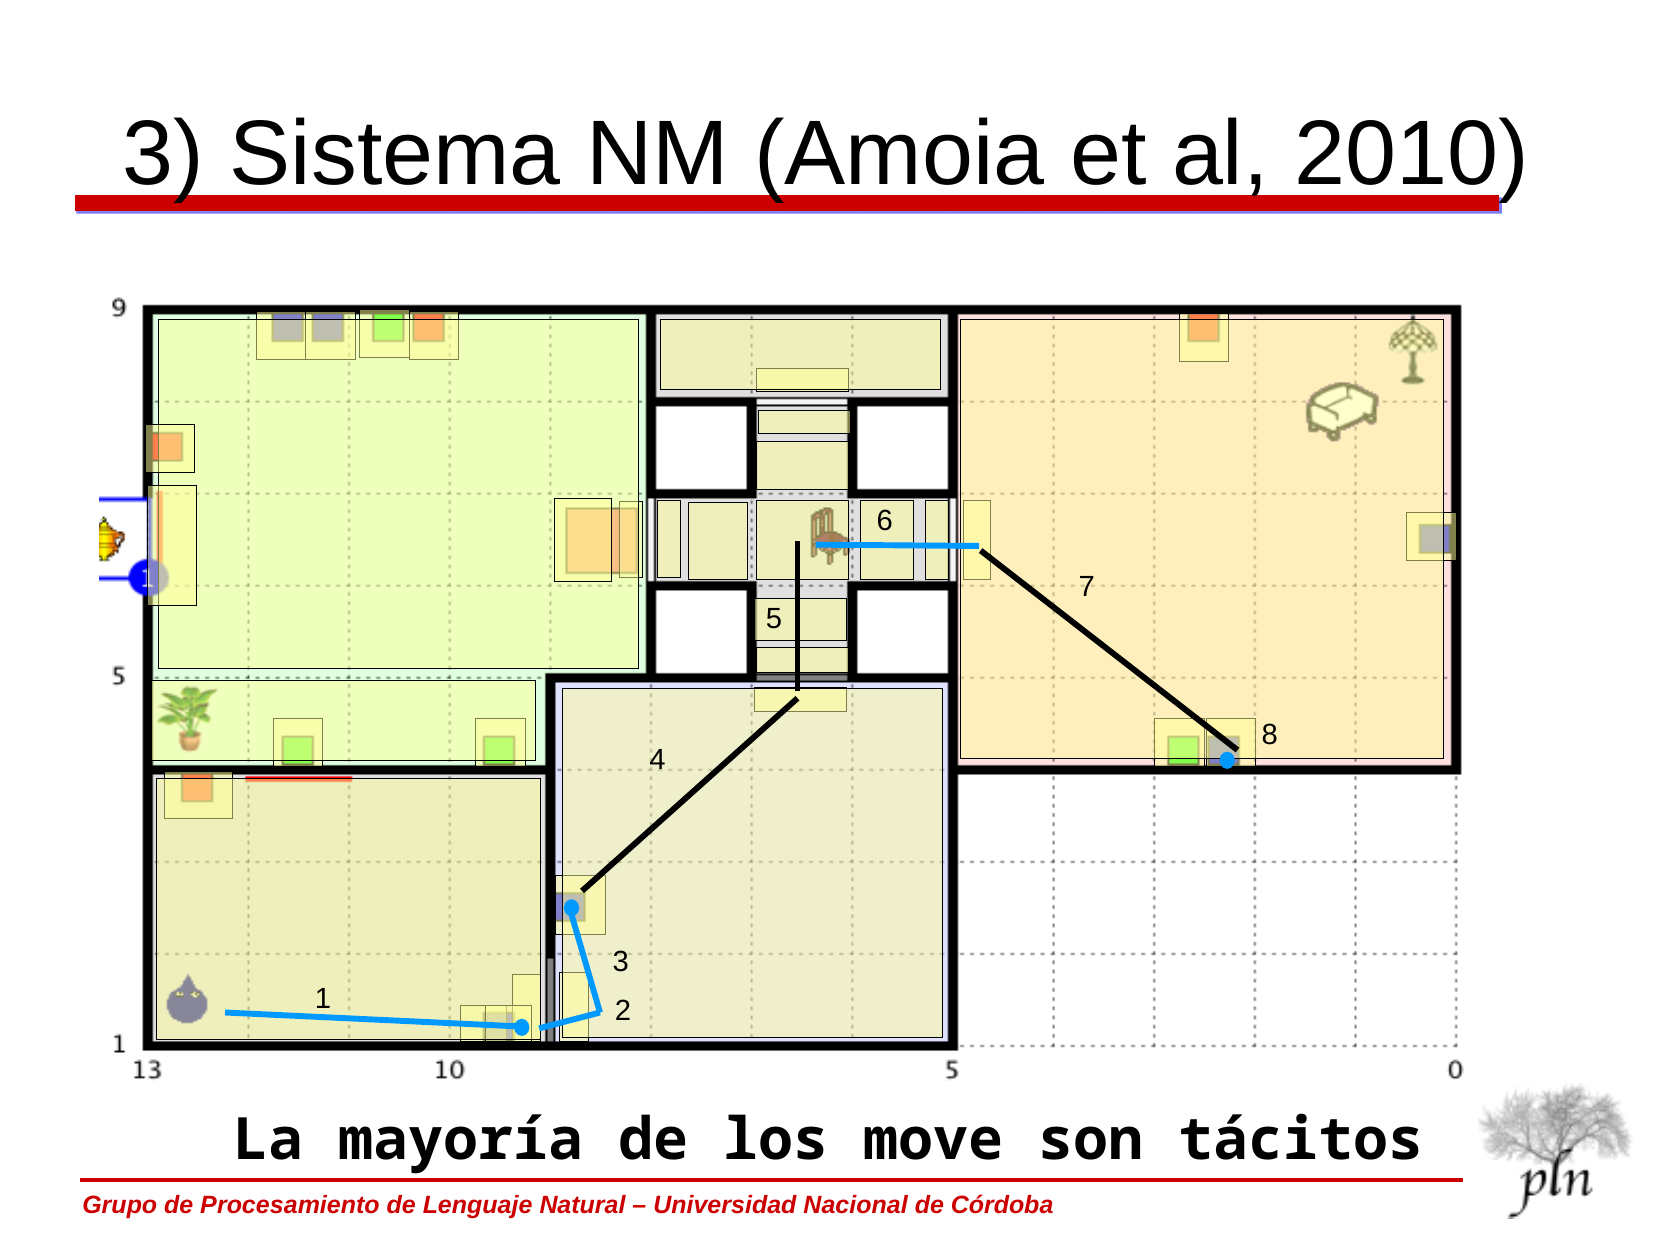

# 3) Sistema NM (Amoia et al, 2010)
6
7
5
8
4
3
1
2
La mayoría de los move son tácitos